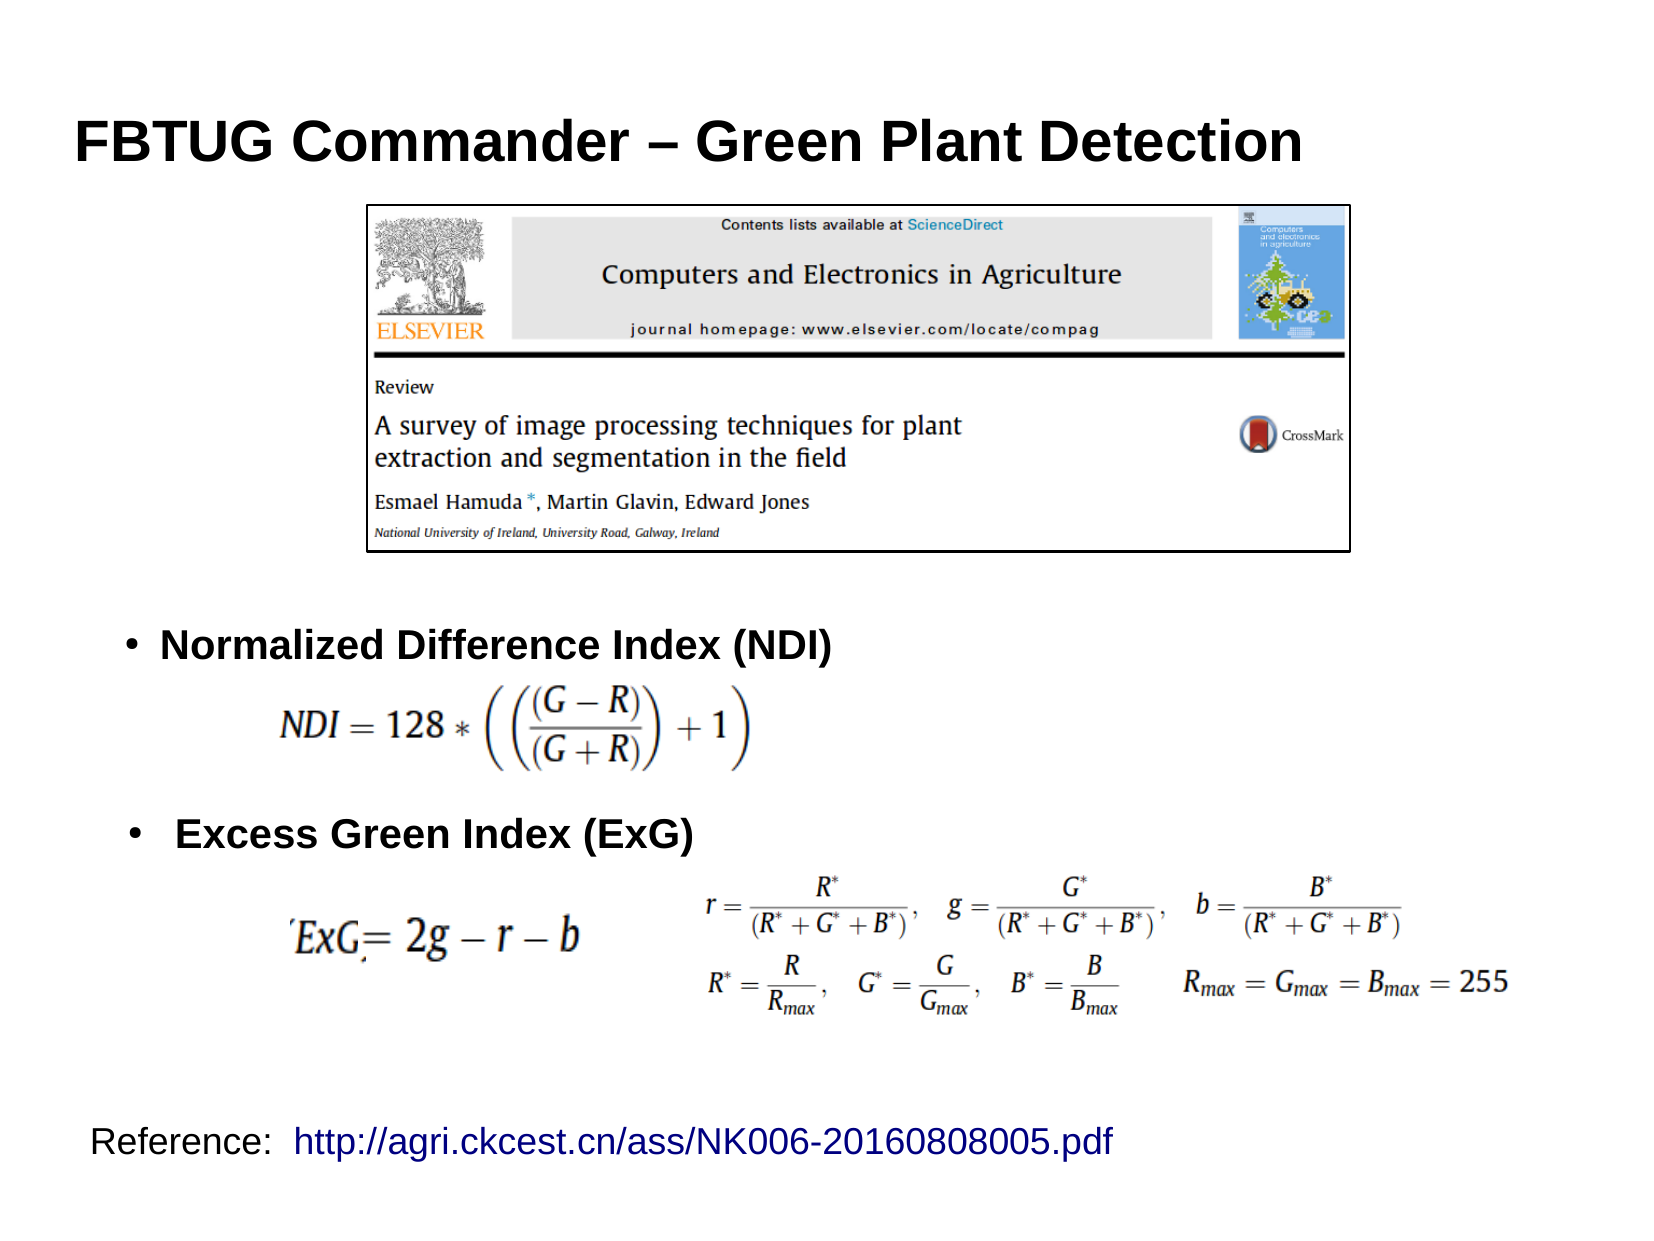

FBTUG Commander – Green Plant Detection
Normalized Difference Index (NDI)
 Excess Green Index (ExG)
Reference: http://agri.ckcest.cn/ass/NK006-20160808005.pdf